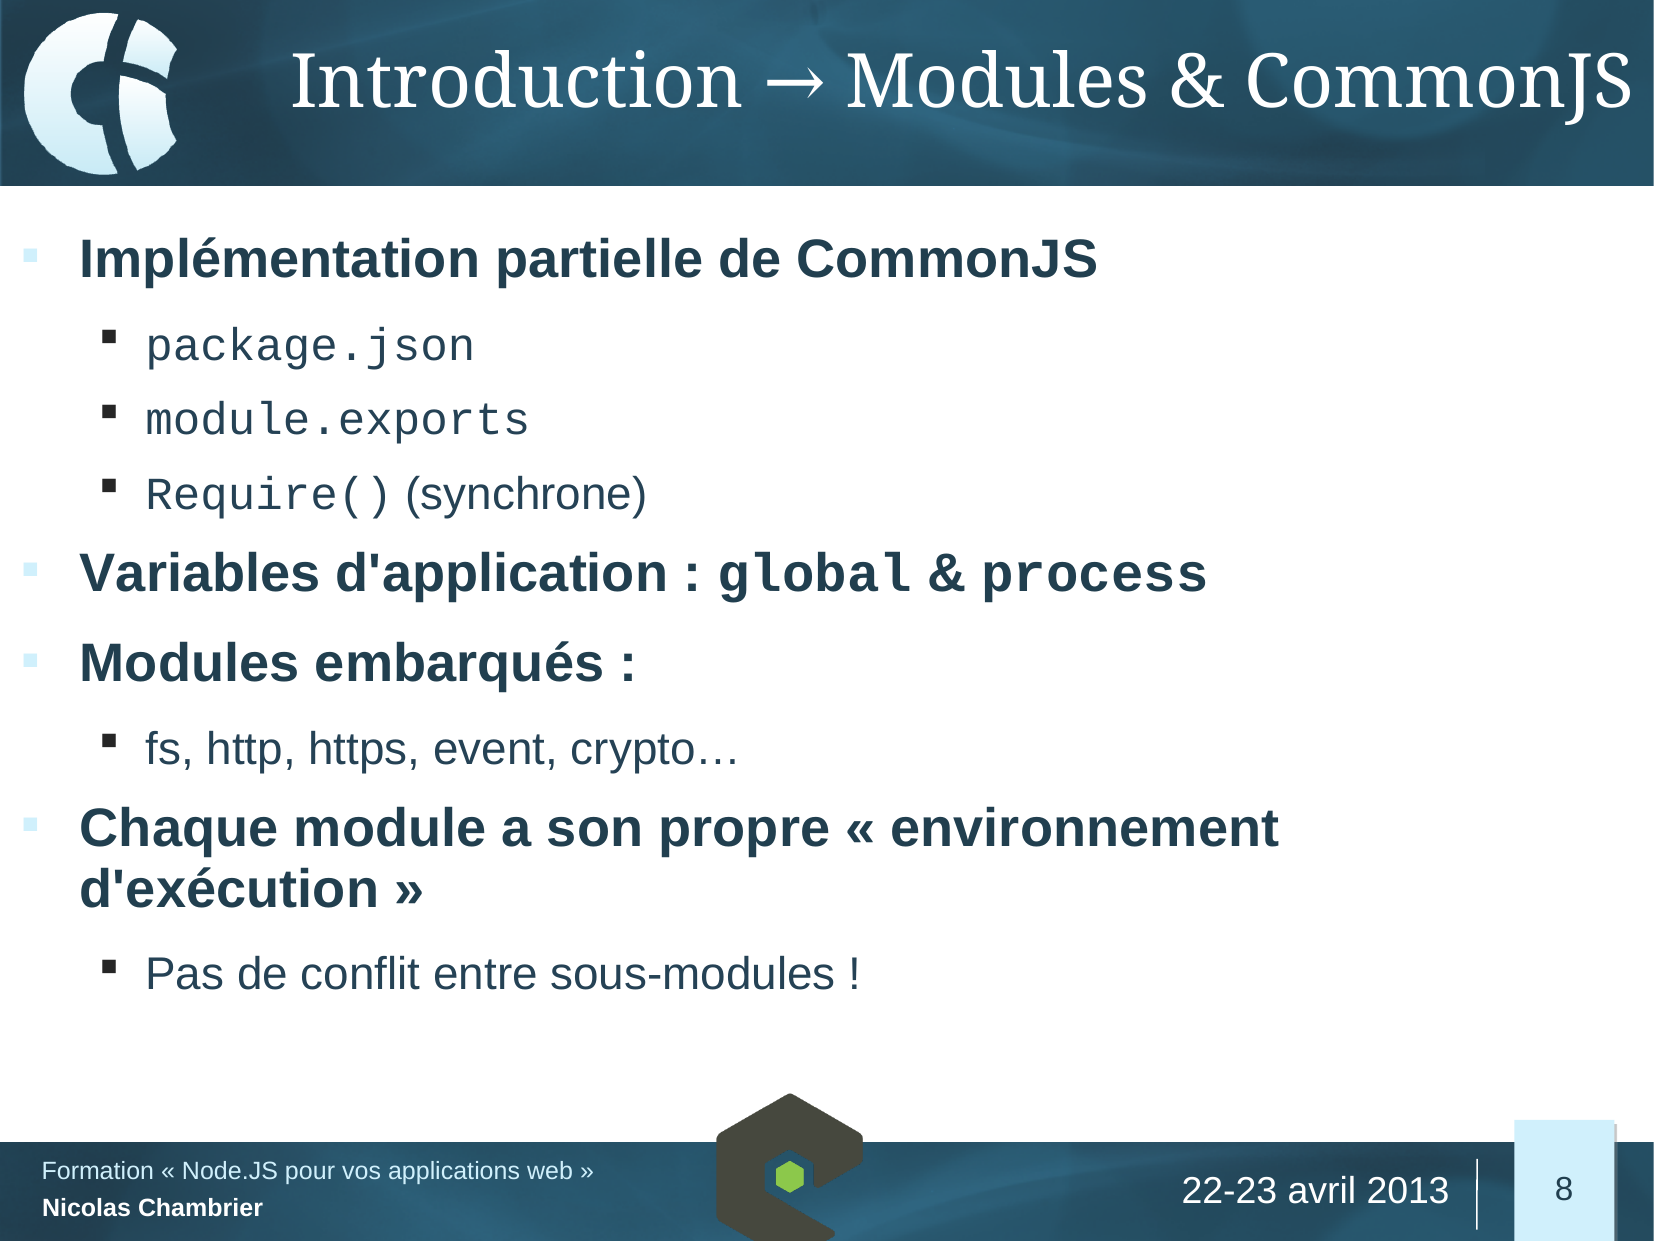

# Introduction → Modules & CommonJS
Implémentation partielle de CommonJS
package.json
module.exports
Require() (synchrone)
Variables d'application : global & process
Modules embarqués :
fs, http, https, event, crypto…
Chaque module a son propre « environnement d'exécution »
Pas de conflit entre sous-modules !